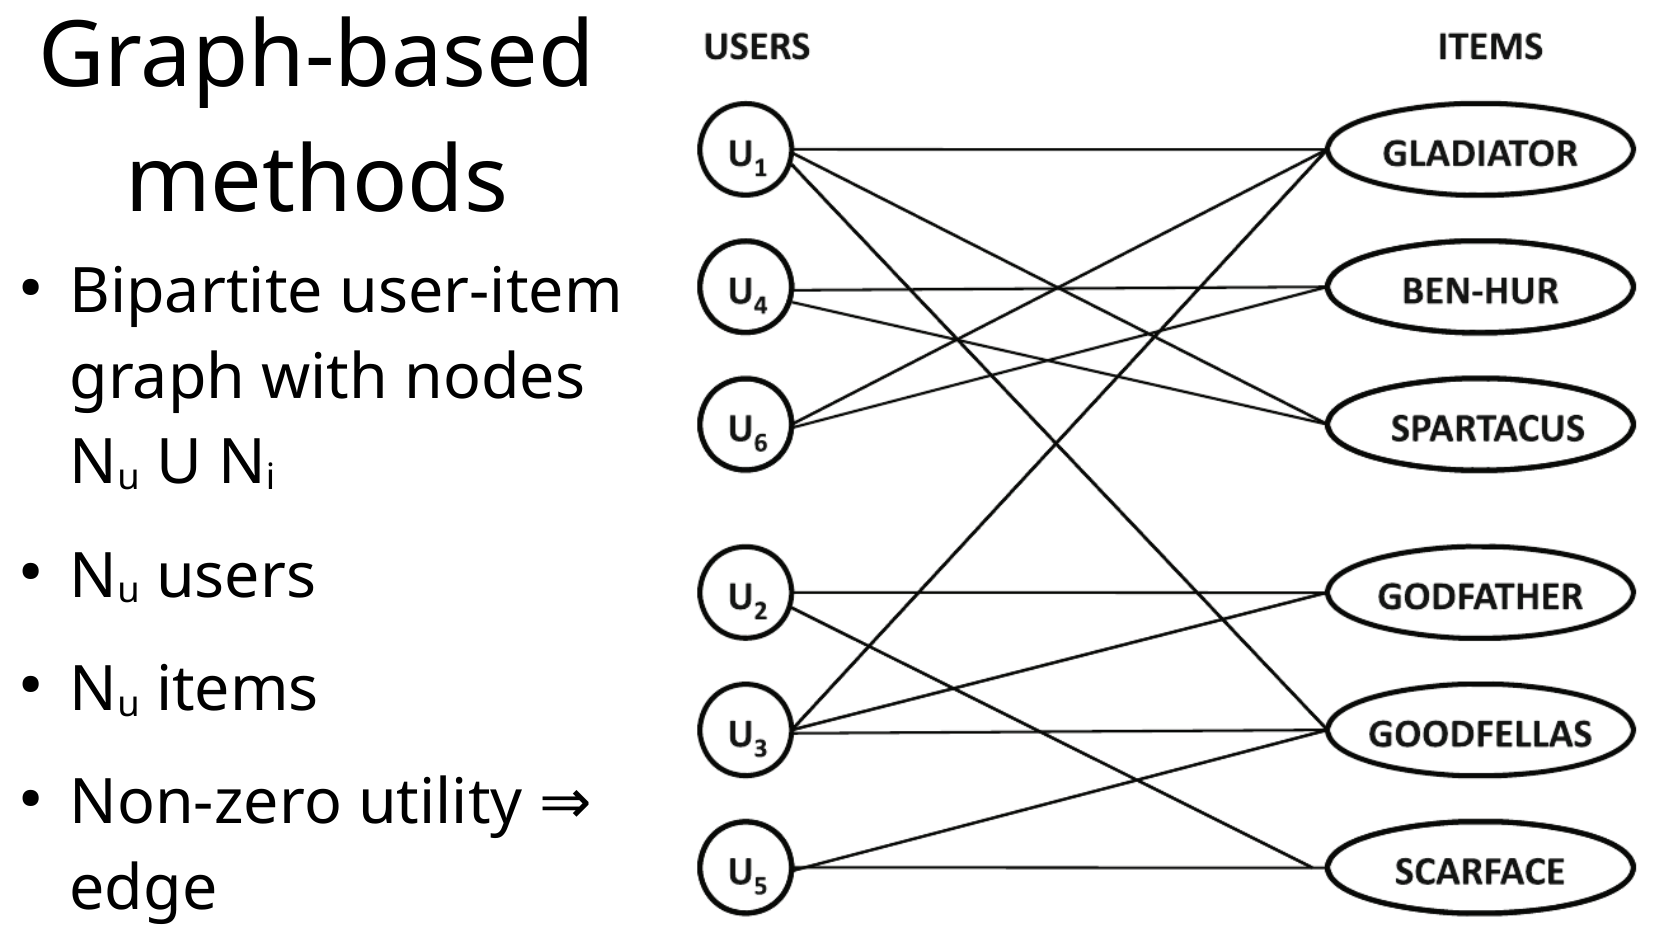

# Graph-based methods
Bipartite user-item graph with nodes Nu U Ni
Nu users
Nu items
Non-zero utility ⇒ edge
34